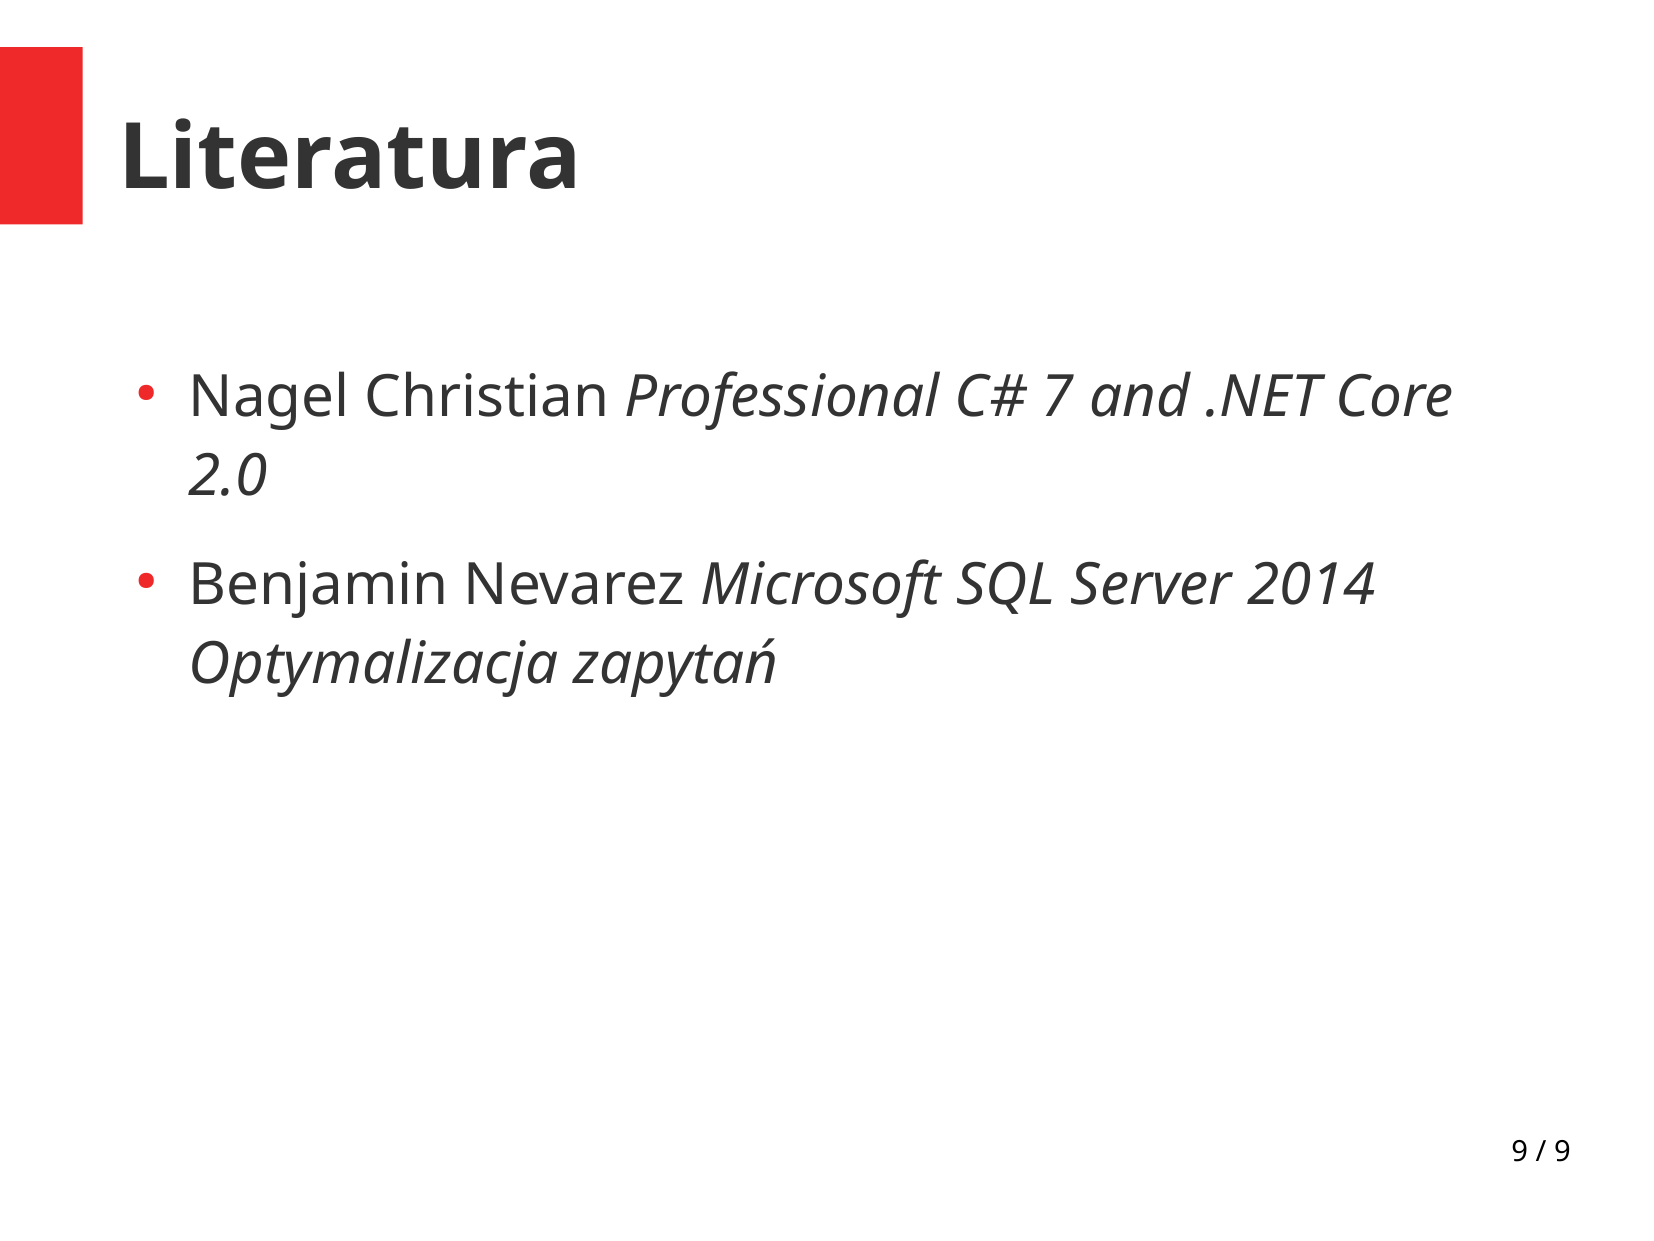

# Literatura
Nagel Christian Professional C# 7 and .NET Core 2.0
Benjamin Nevarez Microsoft SQL Server 2014 Optymalizacja zapytań
9